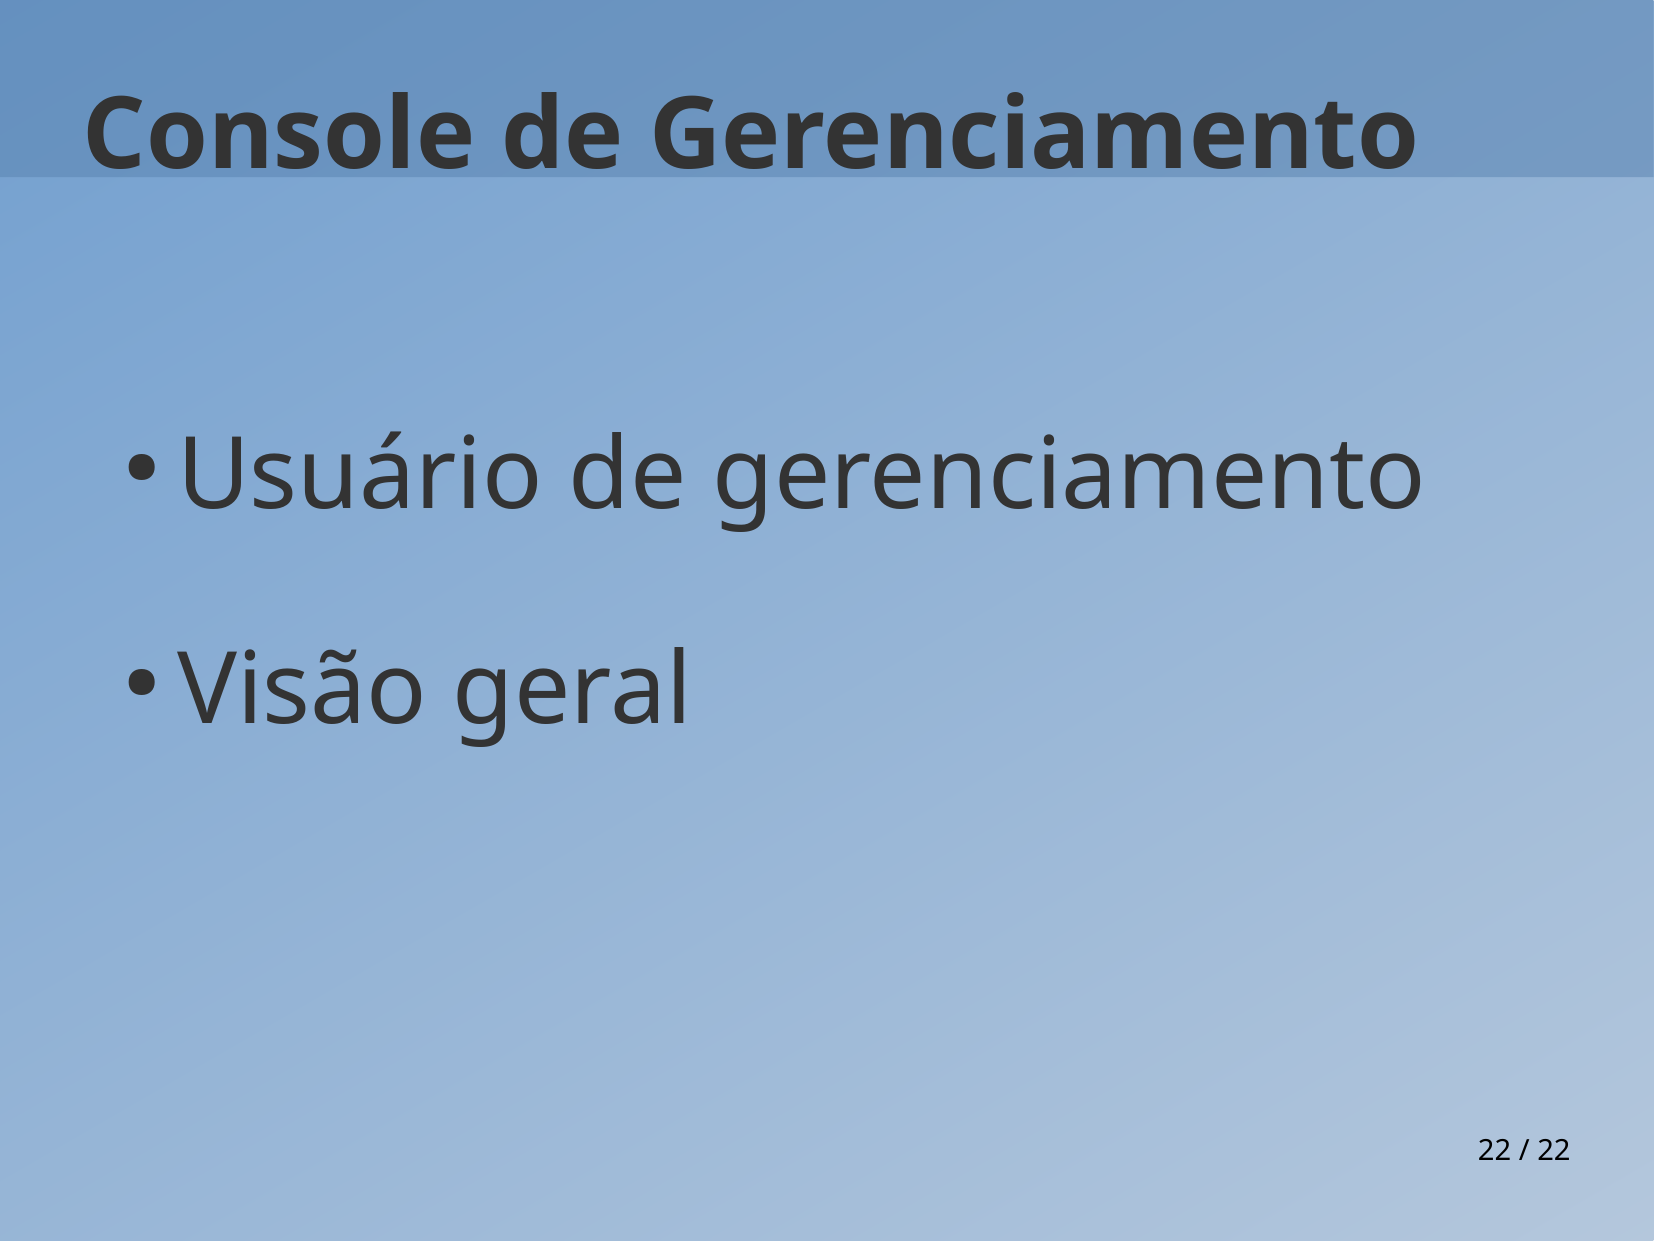

# Console de Gerenciamento
Usuário de gerenciamento
Visão geral
22